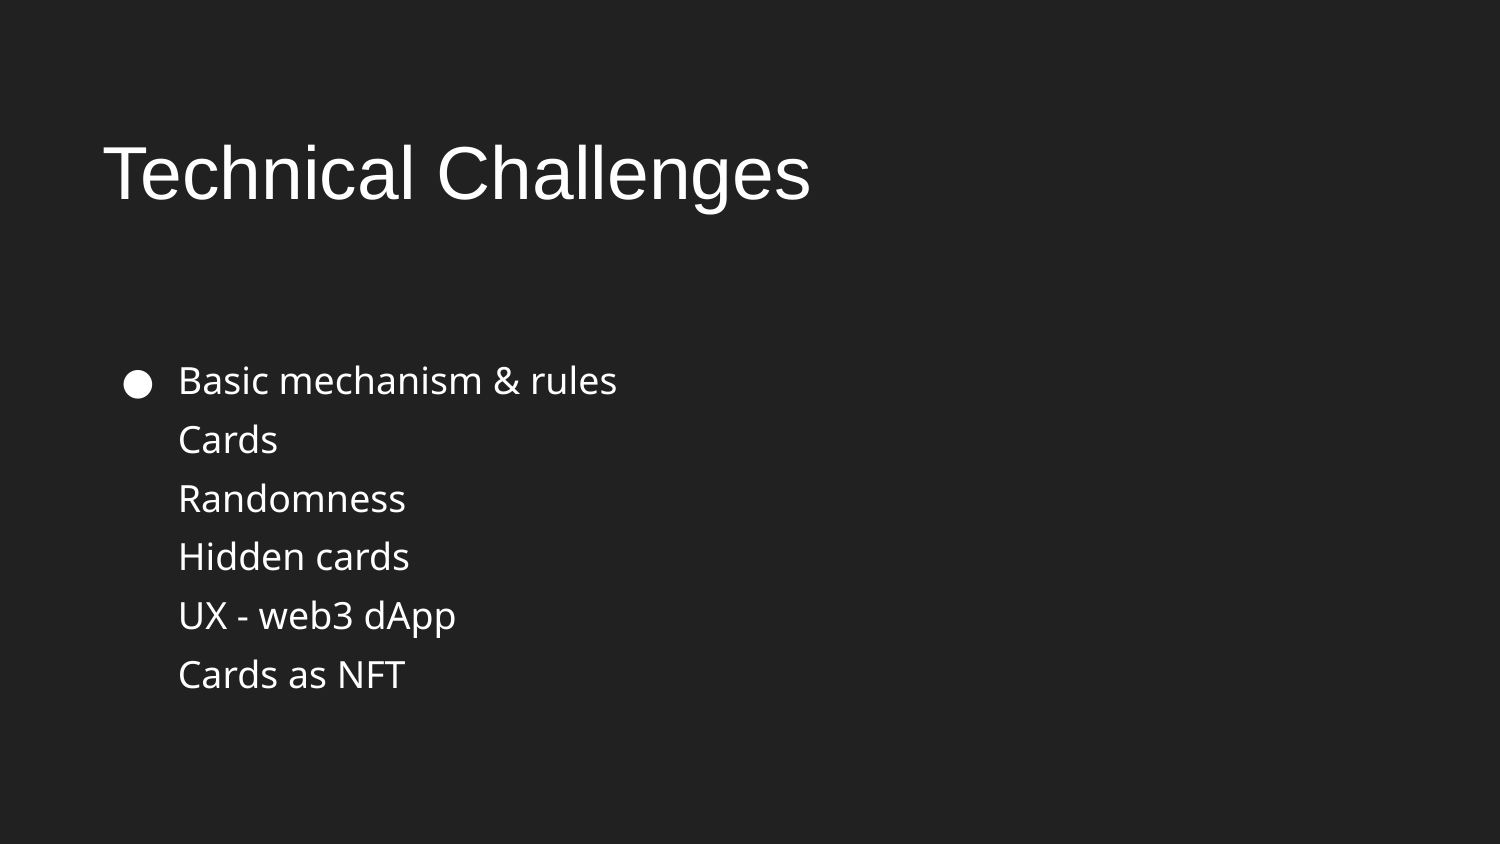

# Technical Challenges
Basic mechanism & rules
Cards
Randomness
Hidden cards
UX - web3 dApp
Cards as NFT